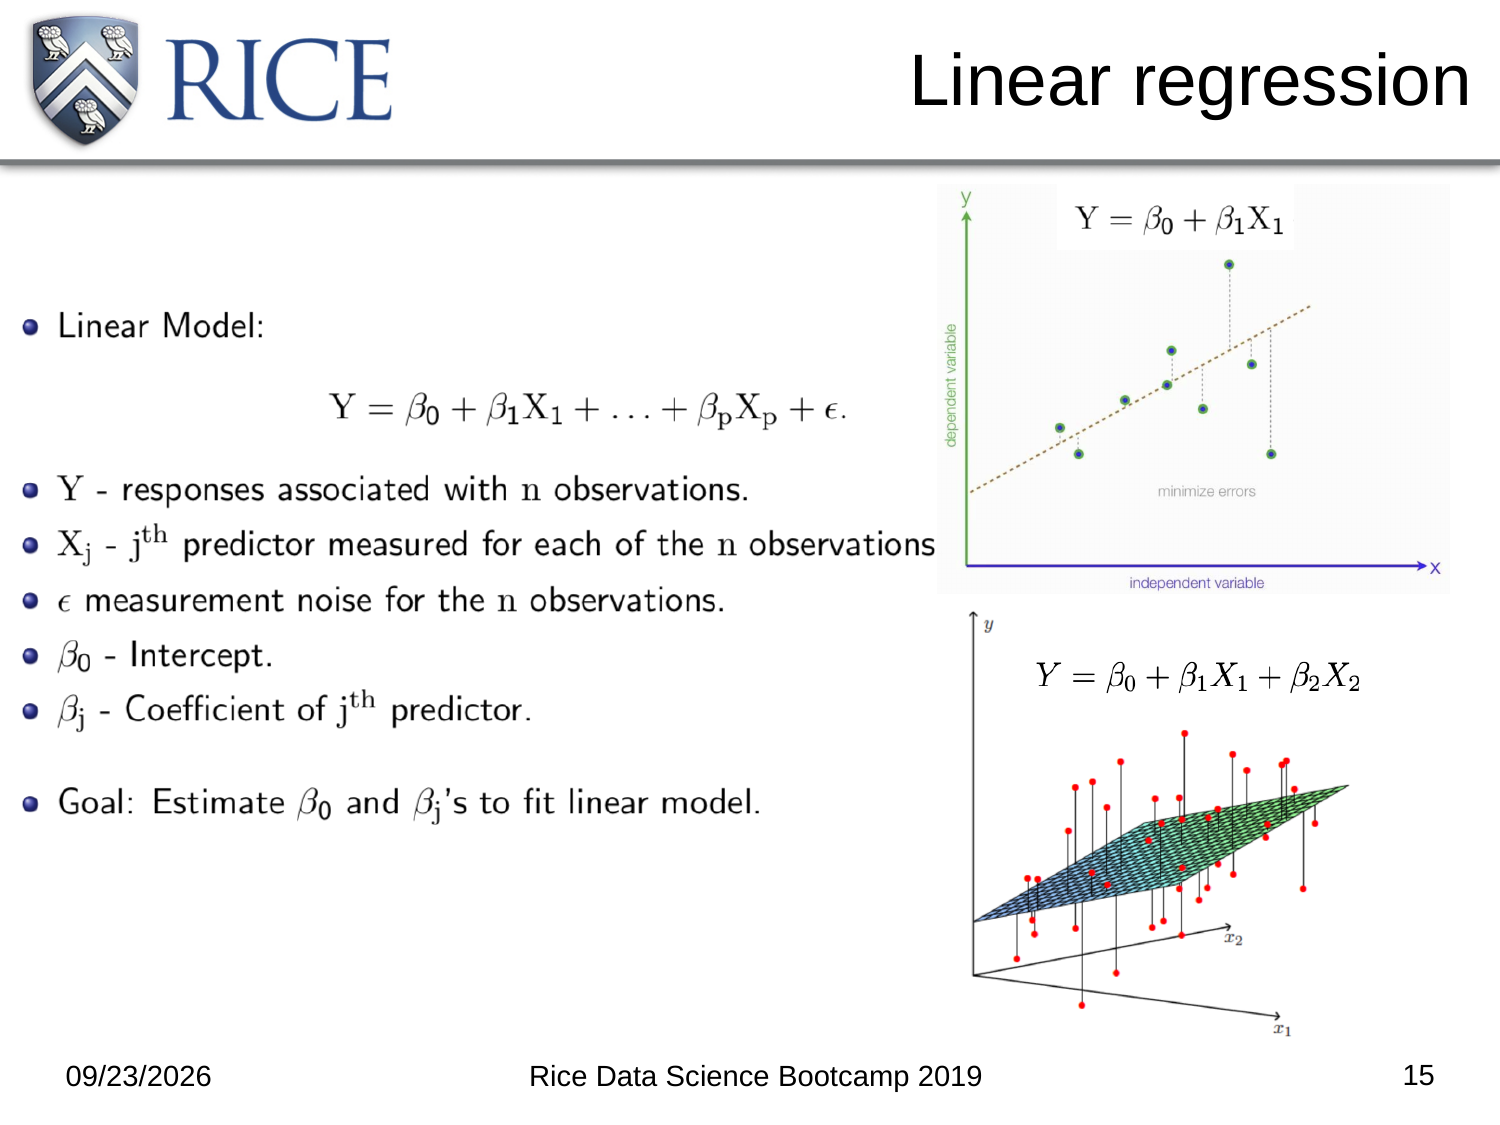

# Linear regression
Rice Data Science Bootcamp 2019